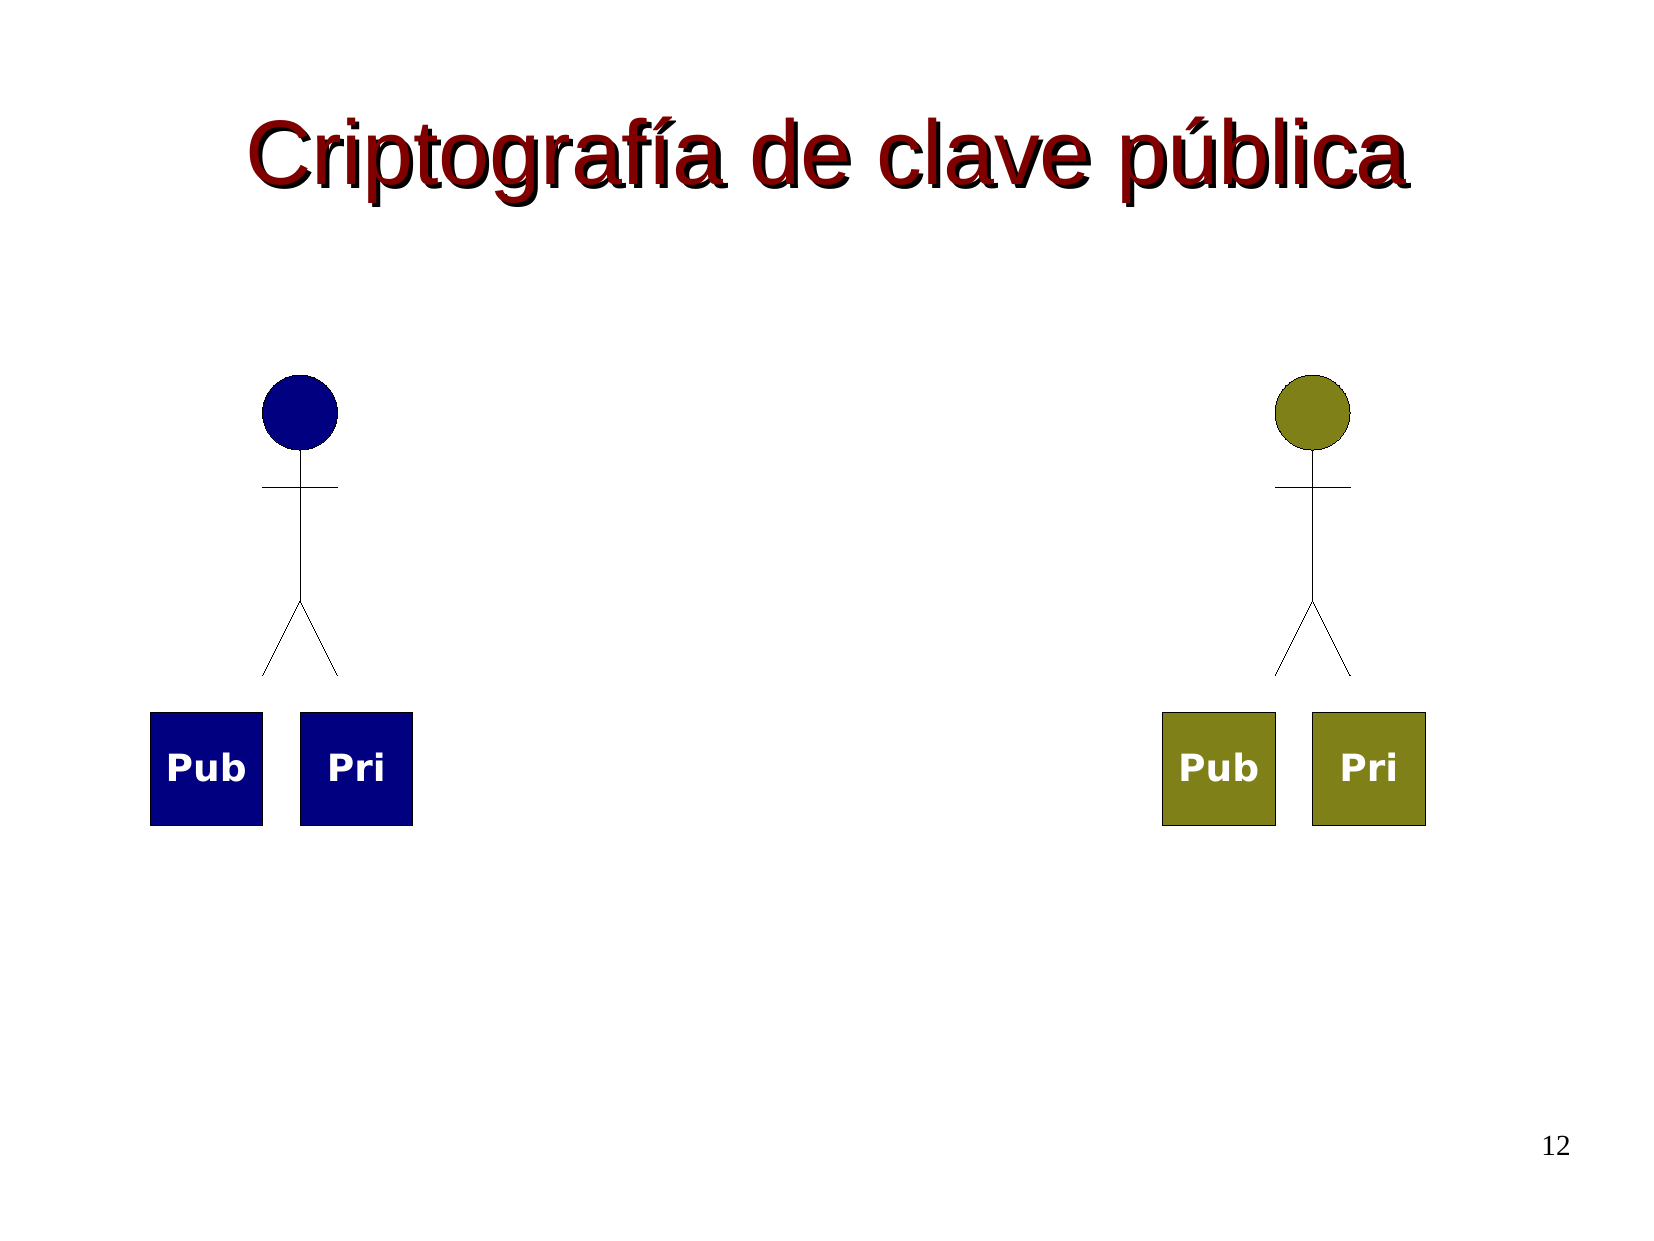

# Criptografía de clave pública
Pub
Pri
Pub
Pri
12